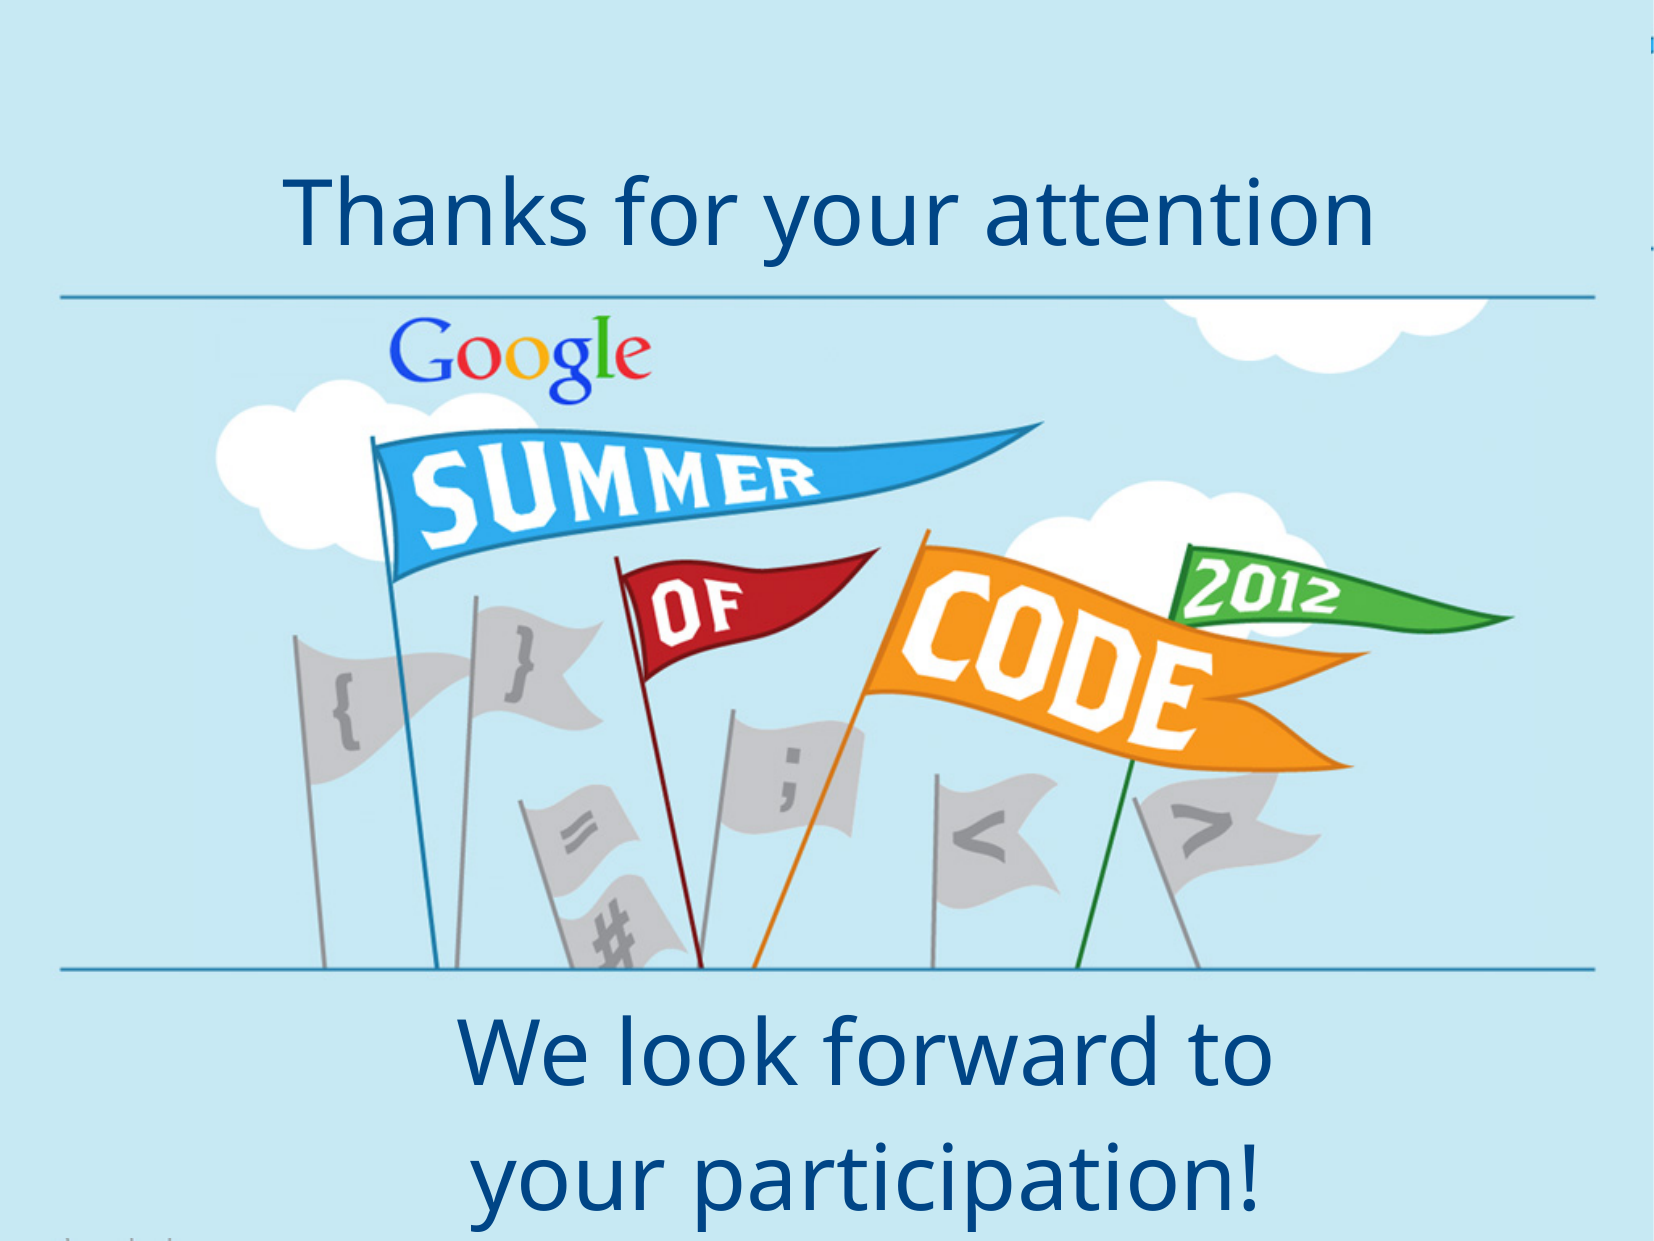

# Thanks for your attention
We look forward to
your participation!